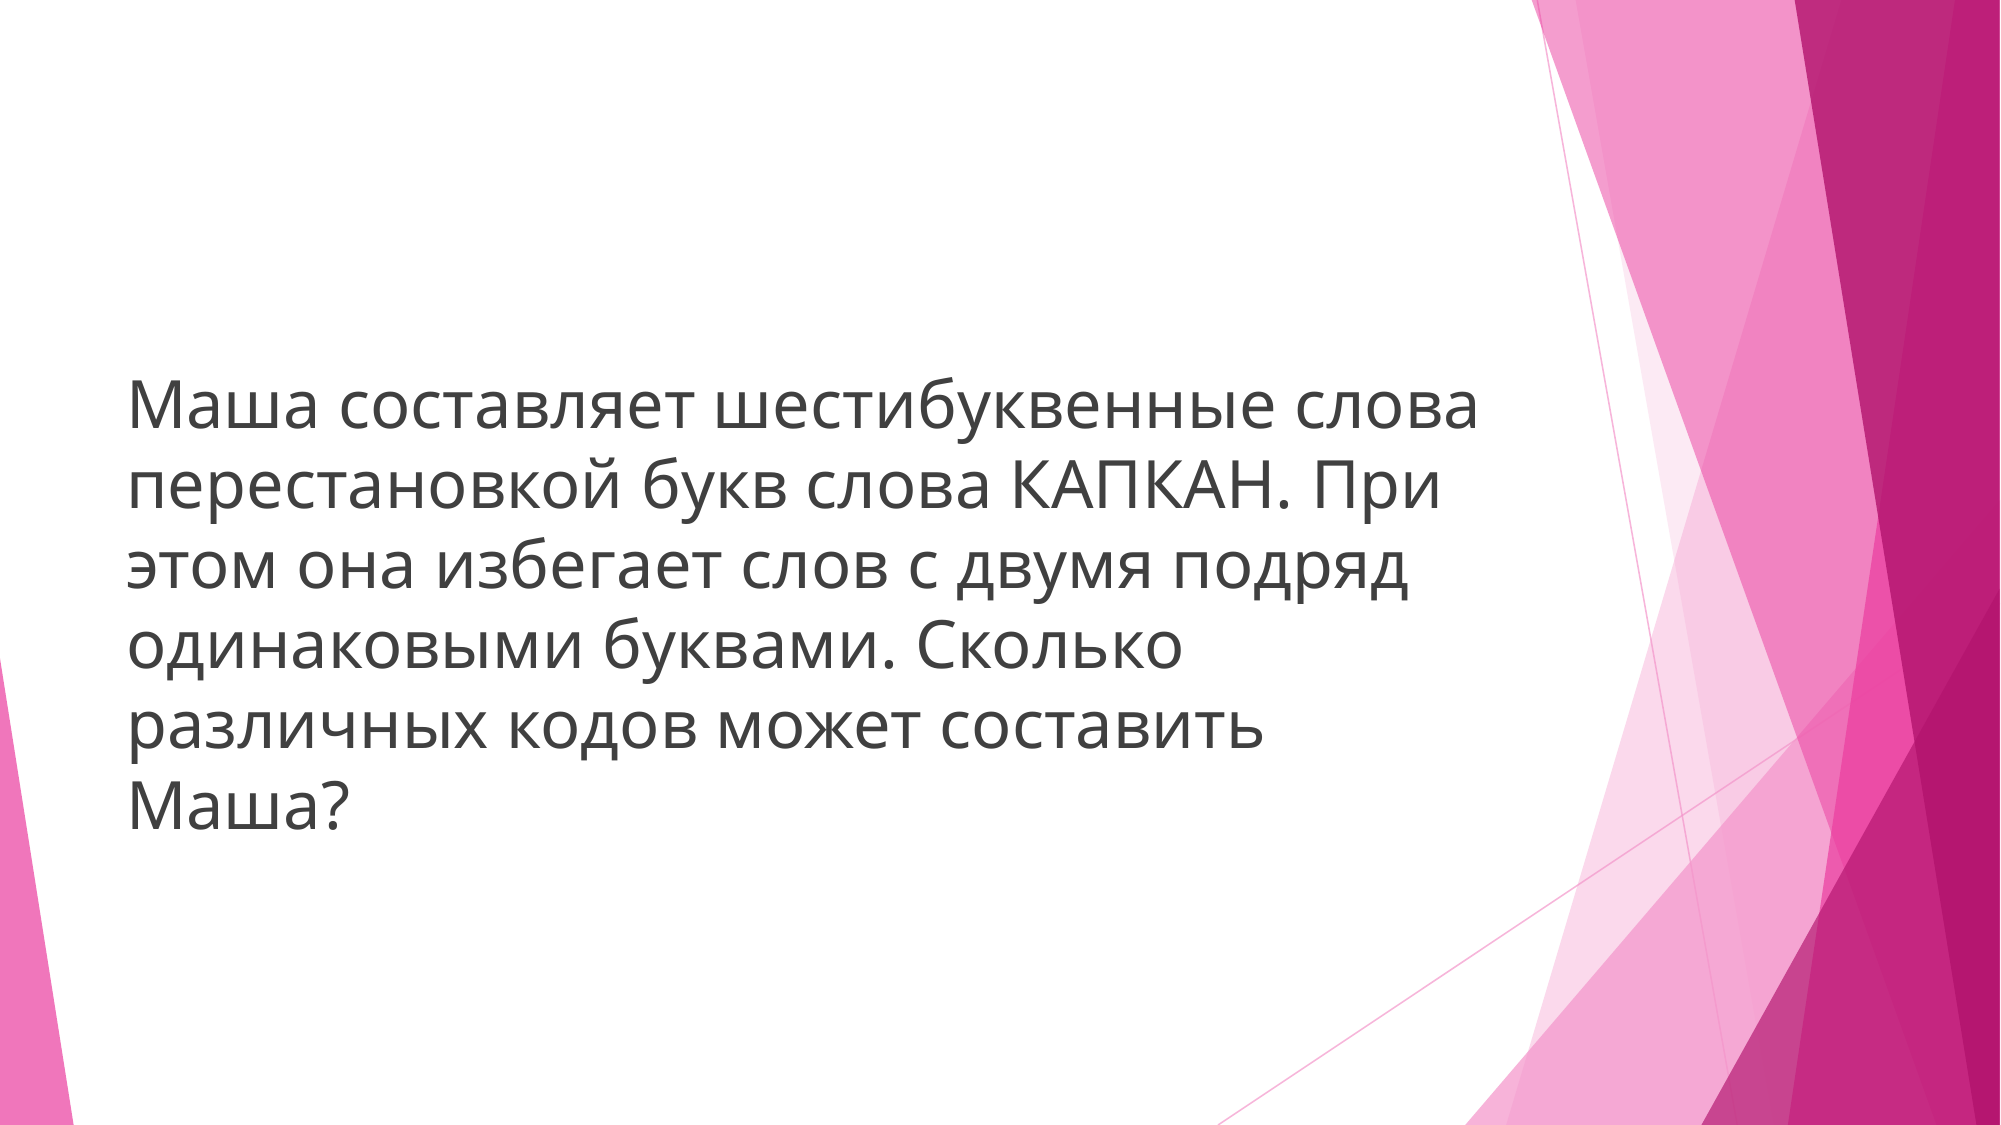

#
Маша составляет шестибуквенные слова перестановкой букв слова КАПКАН. При этом она избегает слов с двумя подряд одинаковыми буквами. Сколько различных кодов может составить Маша?